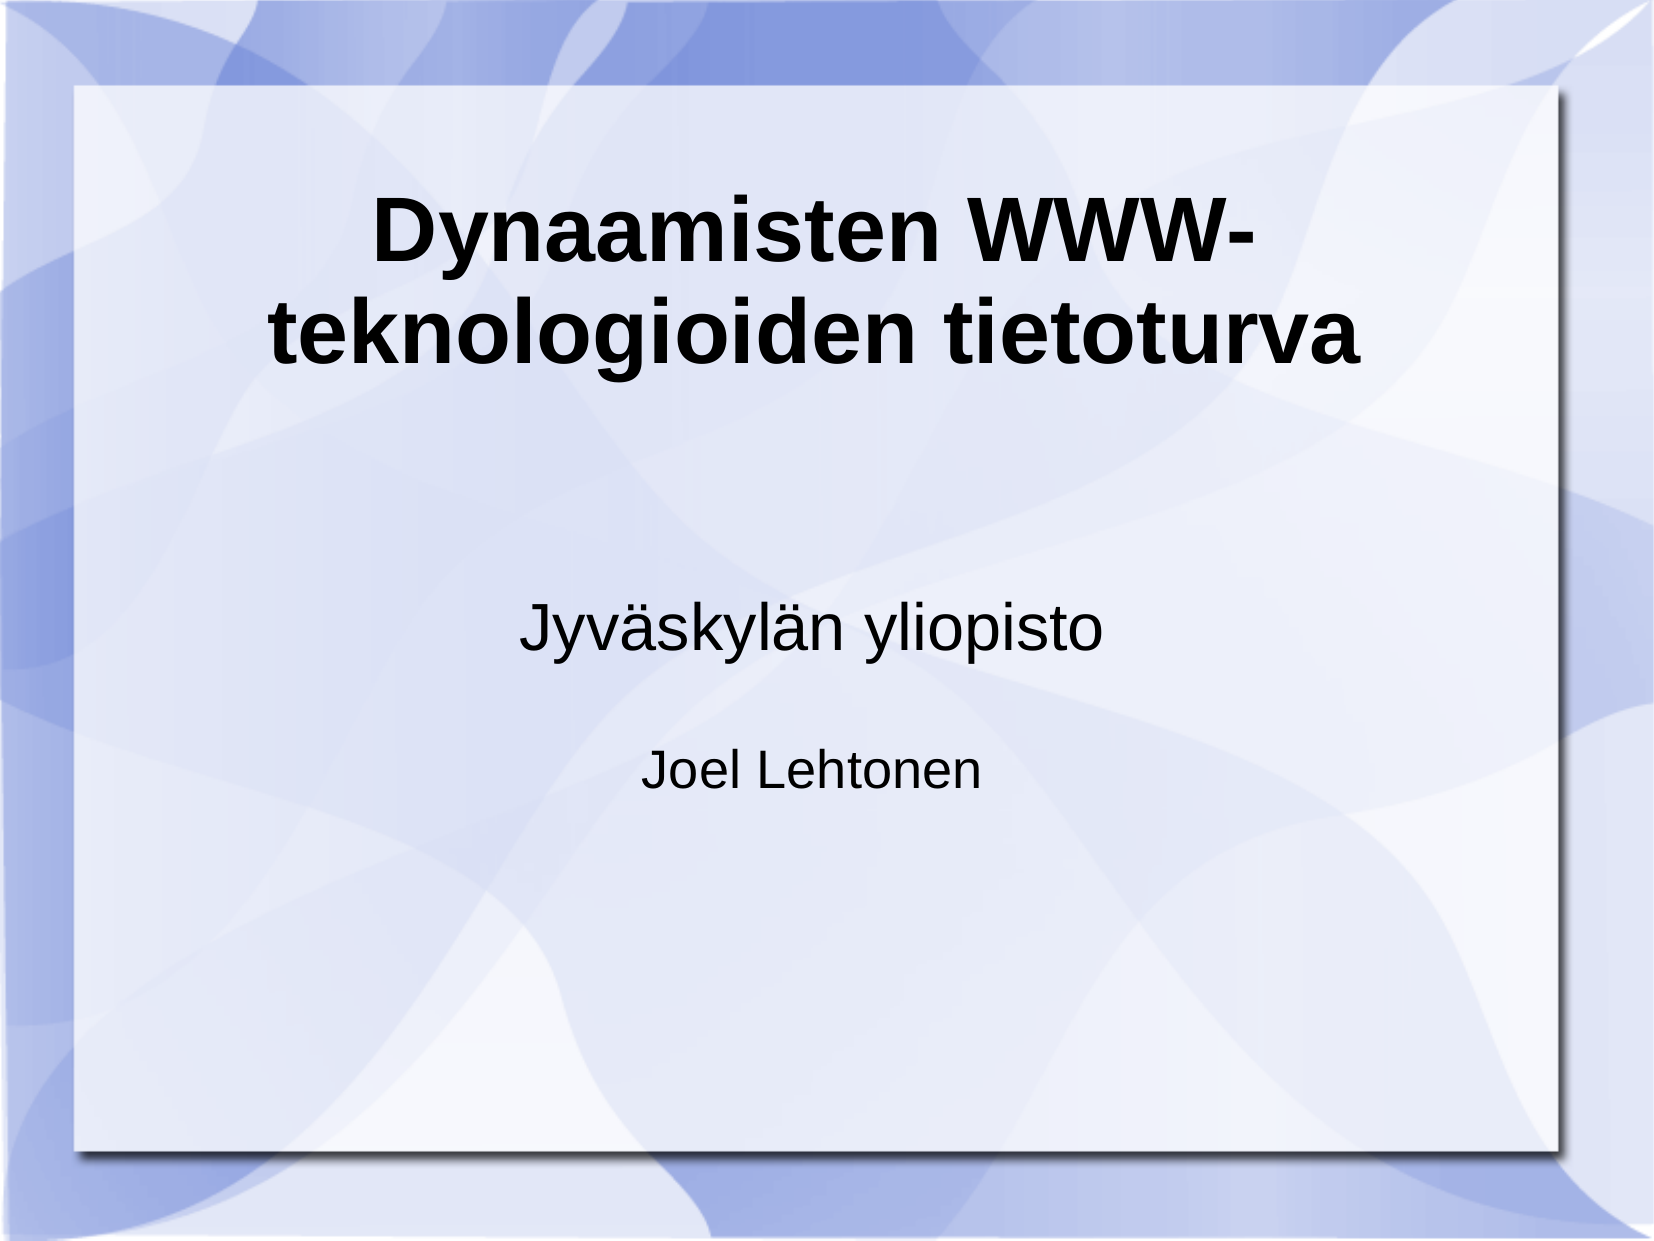

# Dynaamisten WWW-teknologioiden tietoturva
Jyväskylän yliopisto
Joel Lehtonen